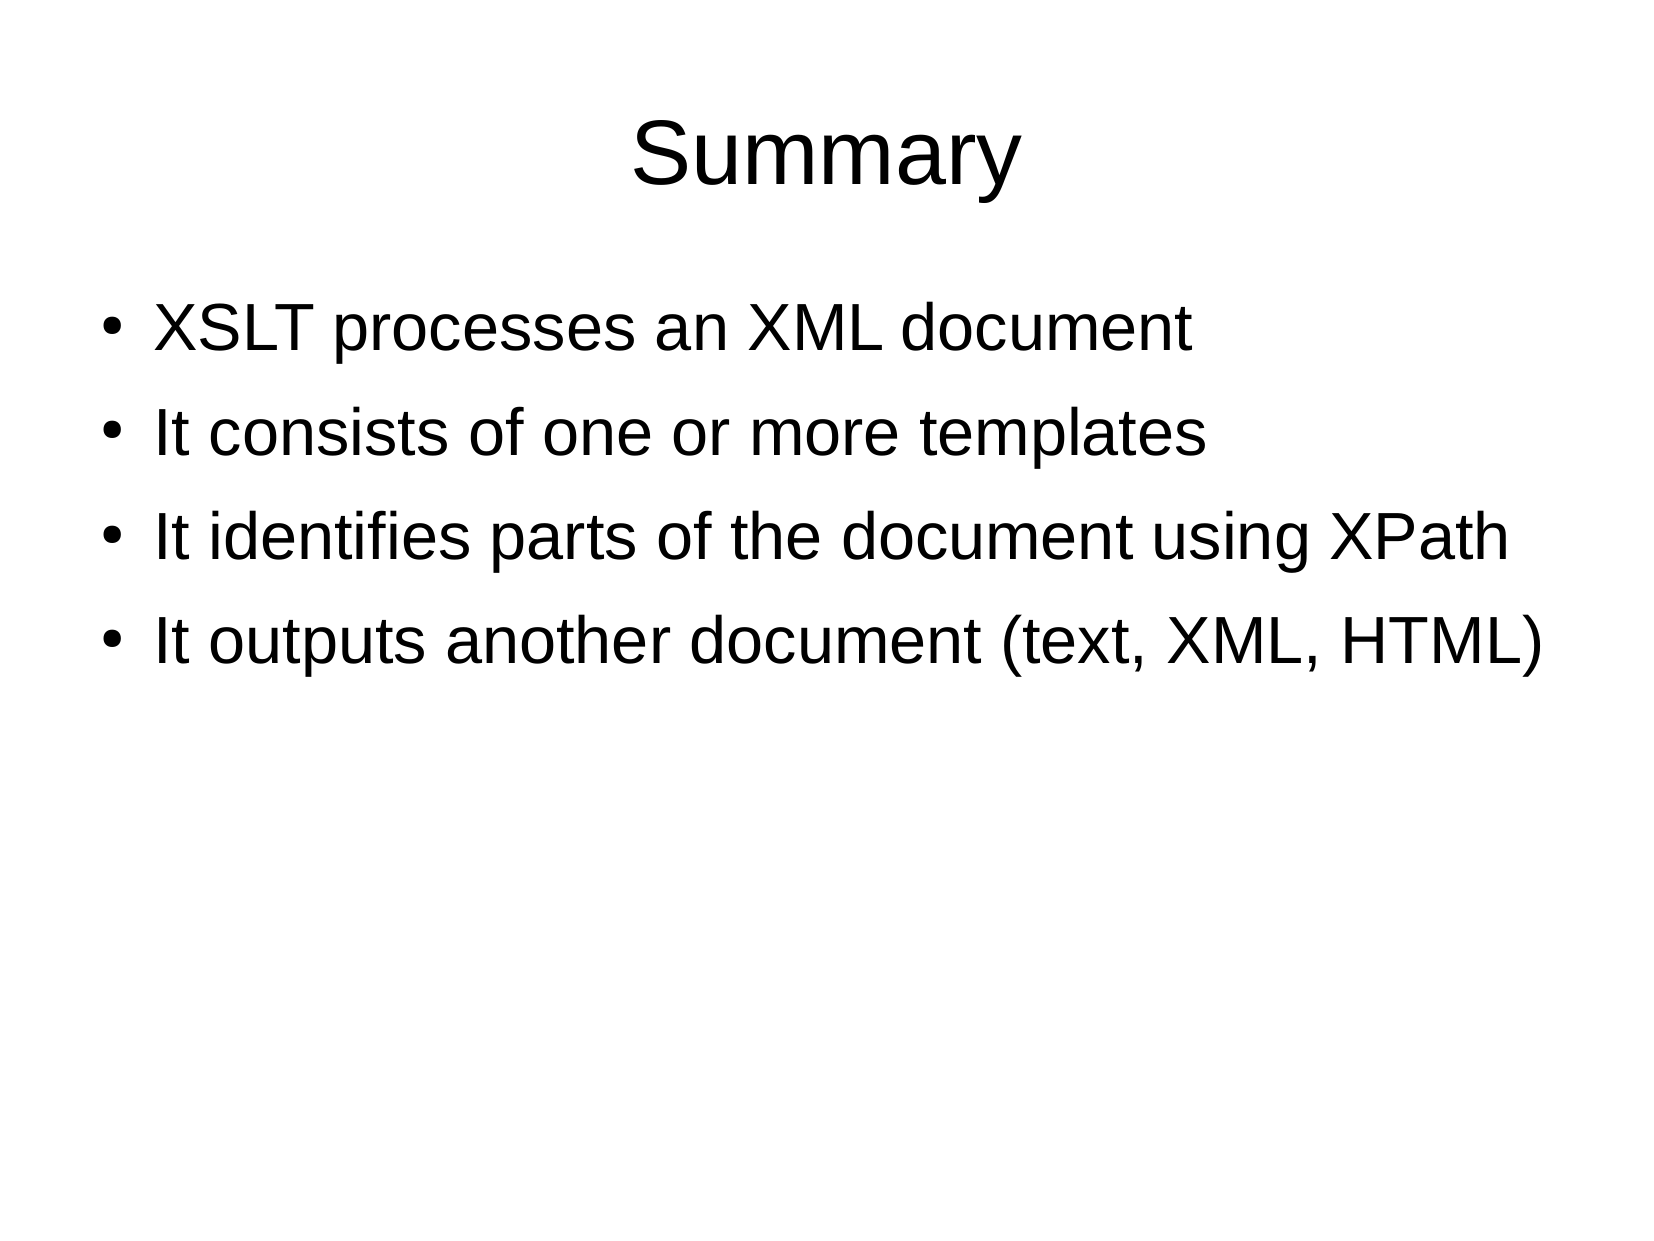

# Summary
XSLT processes an XML document
It consists of one or more templates
It identifies parts of the document using XPath
It outputs another document (text, XML, HTML)